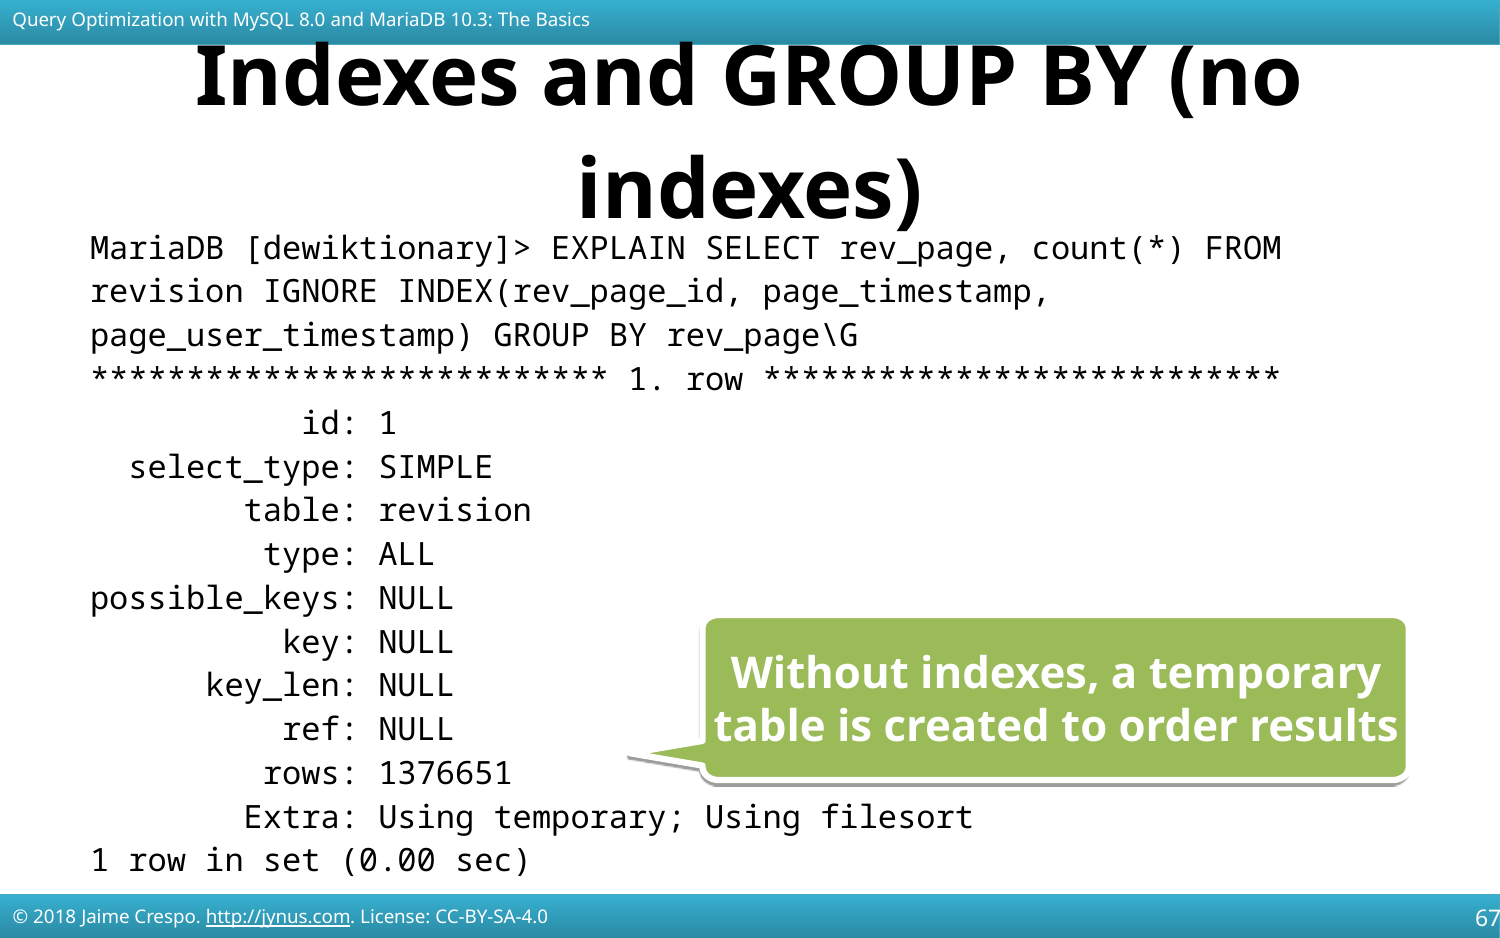

# Indexes and GROUP BY (no indexes)
MariaDB [dewiktionary]> EXPLAIN SELECT rev_page, count(*) FROM revision IGNORE INDEX(rev_page_id, page_timestamp, page_user_timestamp) GROUP BY rev_page\G
*************************** 1. row ***************************
 id: 1
 select_type: SIMPLE
 table: revision
 type: ALL
possible_keys: NULL
 key: NULL
 key_len: NULL
 ref: NULL
 rows: 1376651
 Extra: Using temporary; Using filesort
1 row in set (0.00 sec)
Without indexes, a temporary table is created to order results